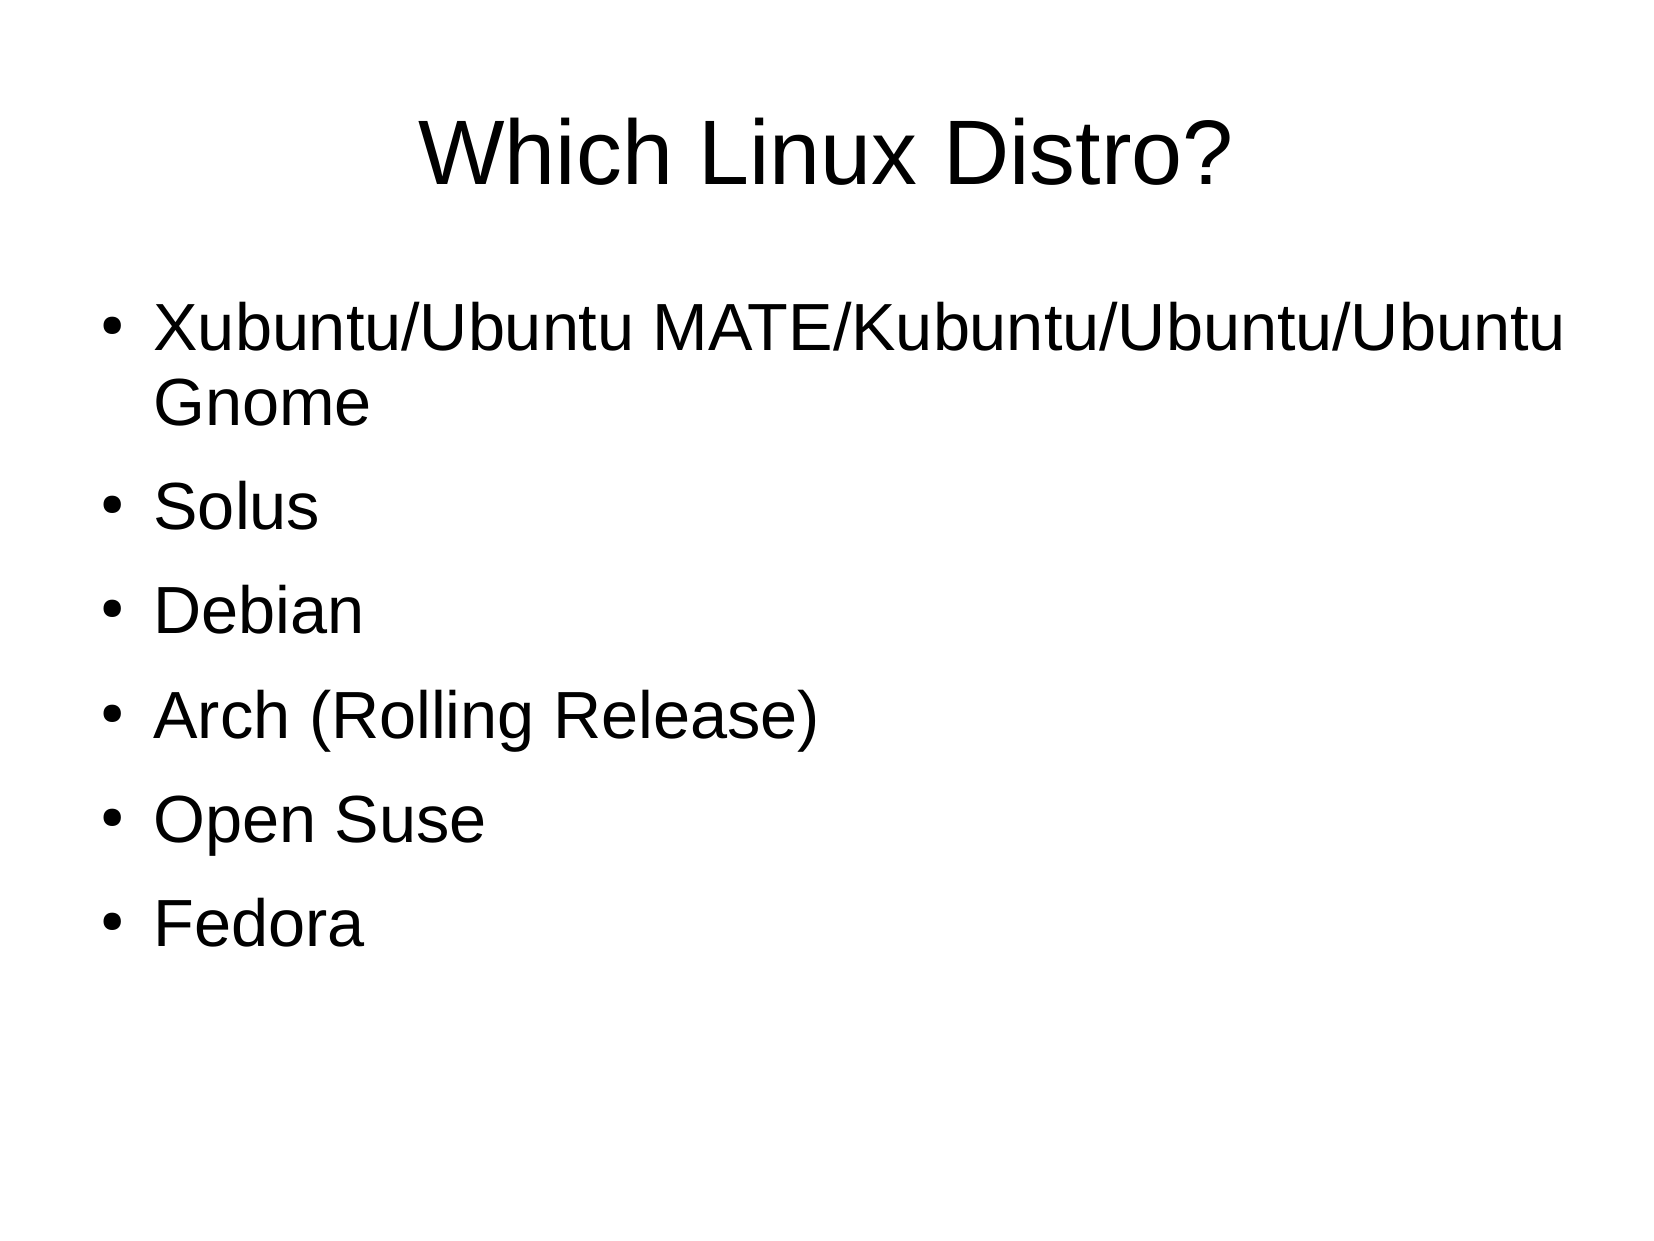

# Which Linux Distro?
Xubuntu/Ubuntu MATE/Kubuntu/Ubuntu/Ubuntu Gnome
Solus
Debian
Arch (Rolling Release)
Open Suse
Fedora